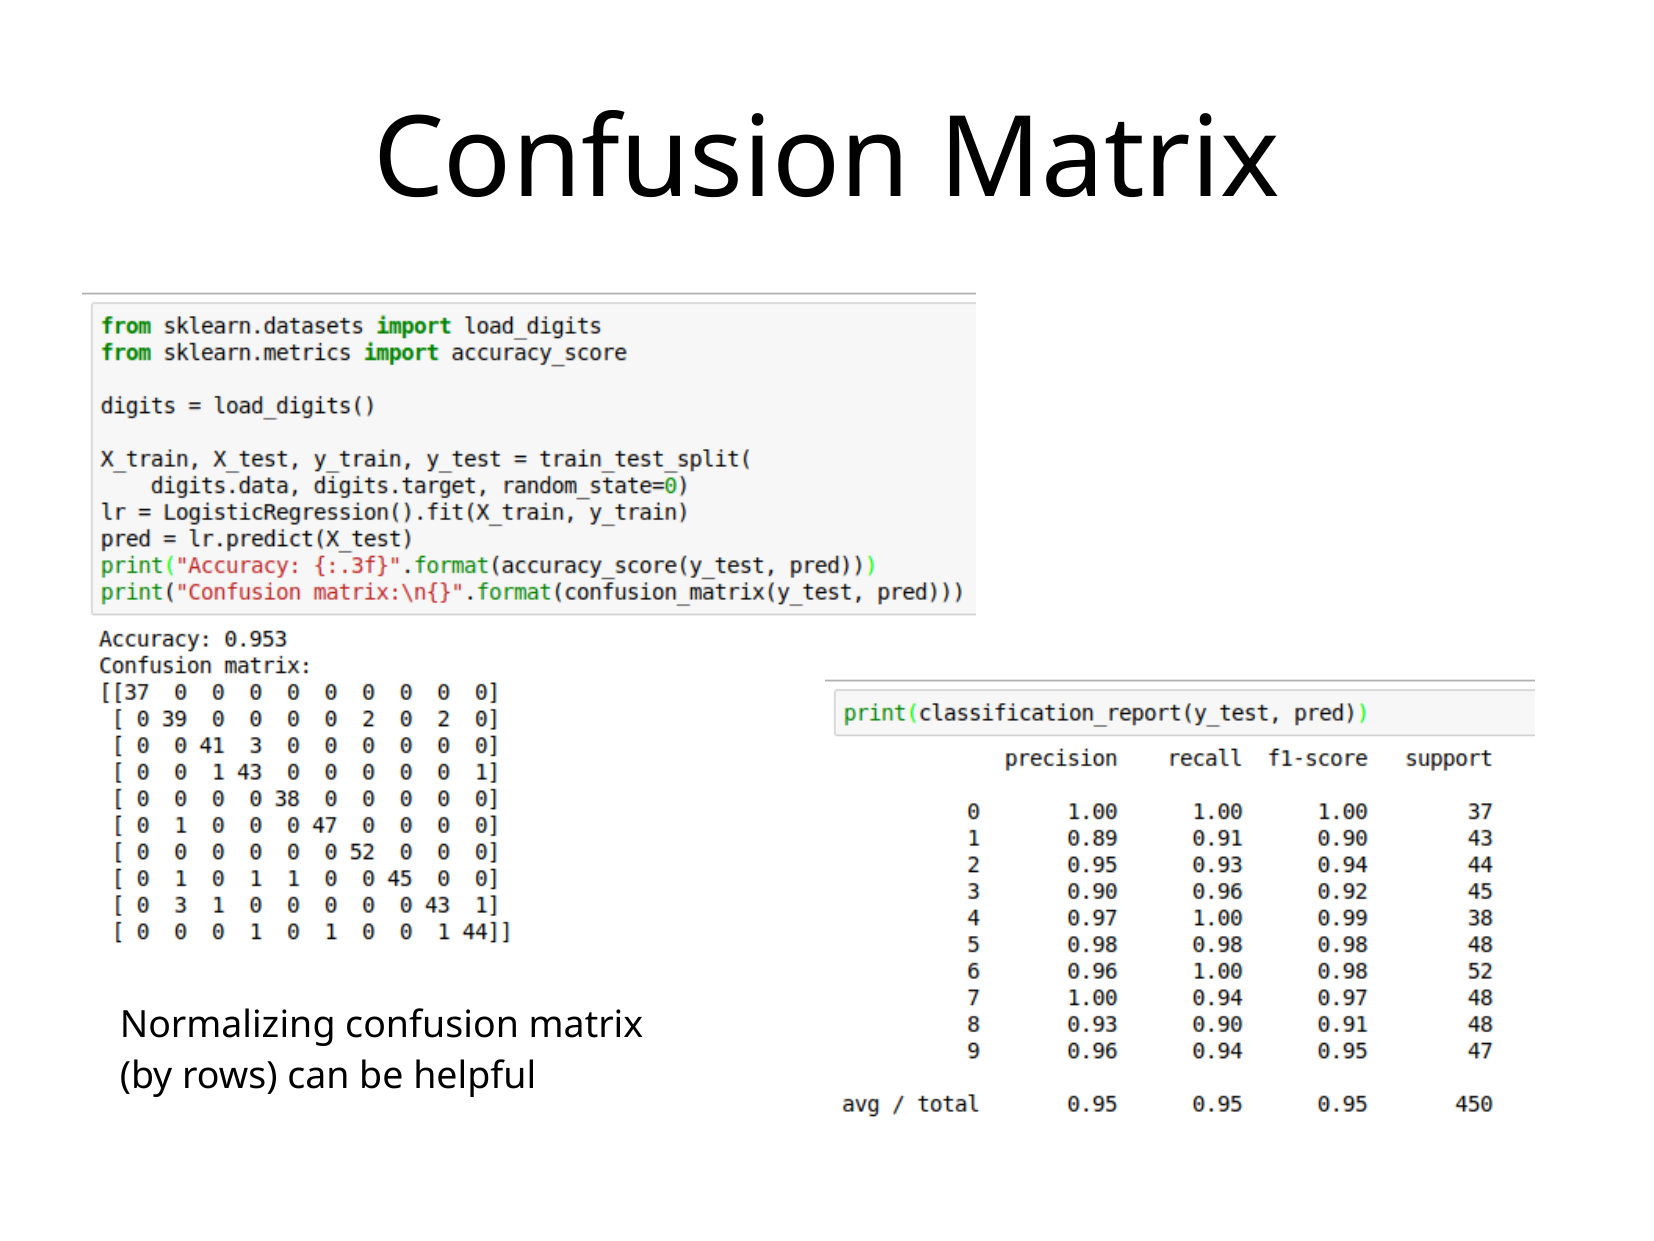

# Confusion Matrix
Normalizing confusion matrix (by rows) can be helpful